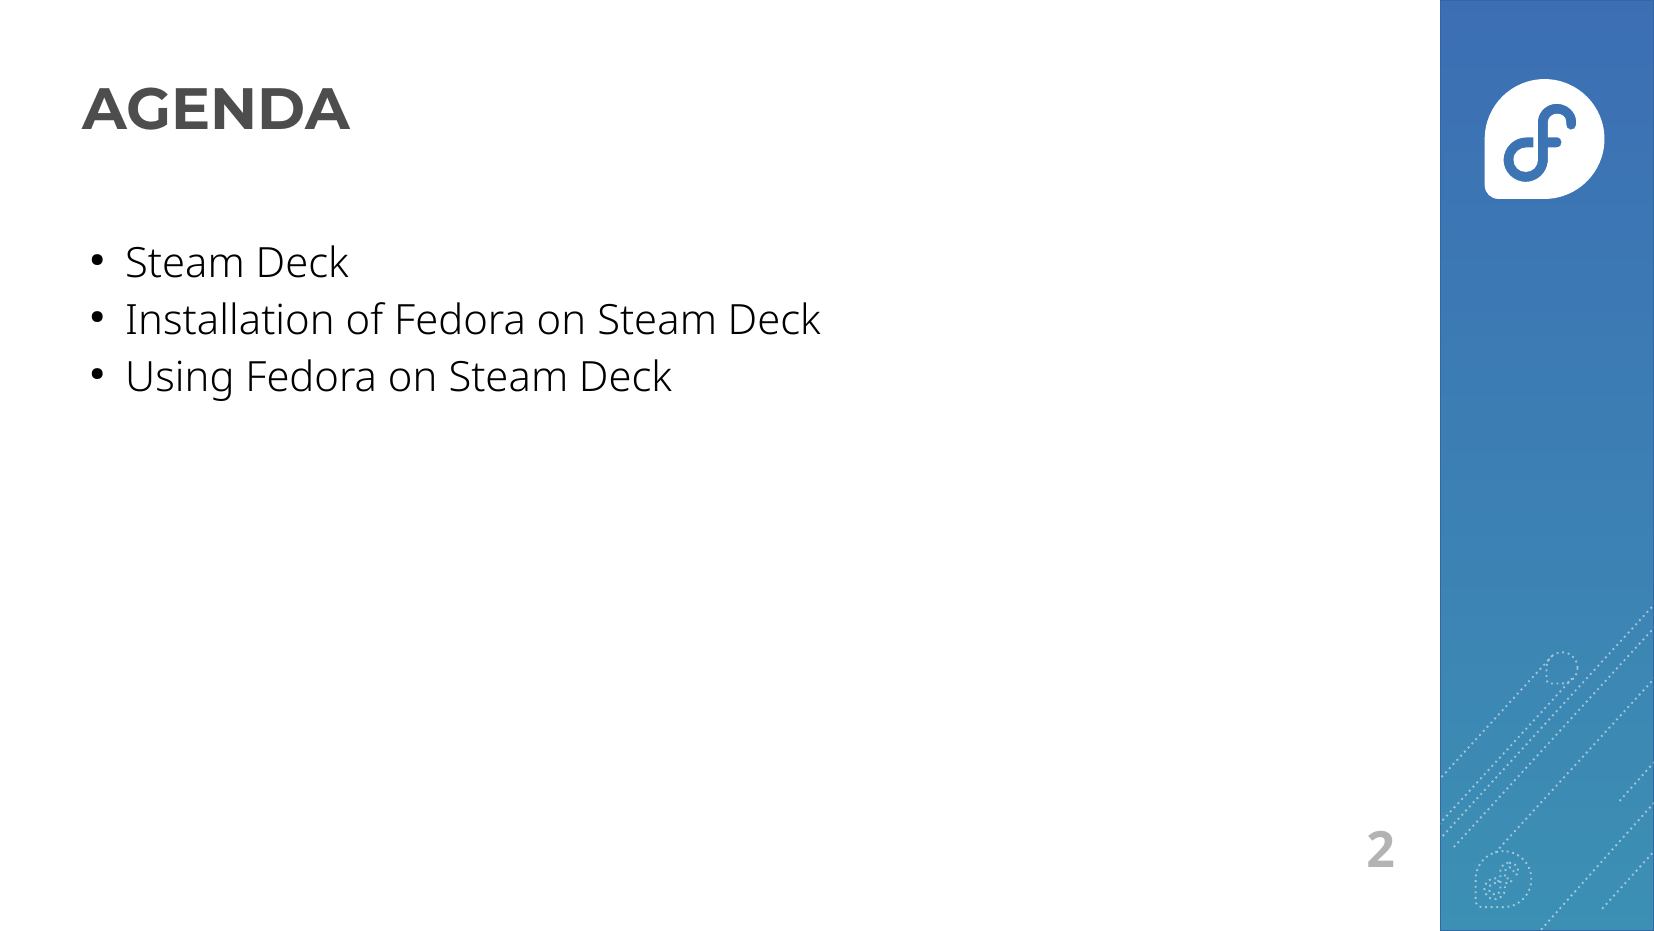

# Agenda
Steam Deck
Installation of Fedora on Steam Deck
Using Fedora on Steam Deck
2